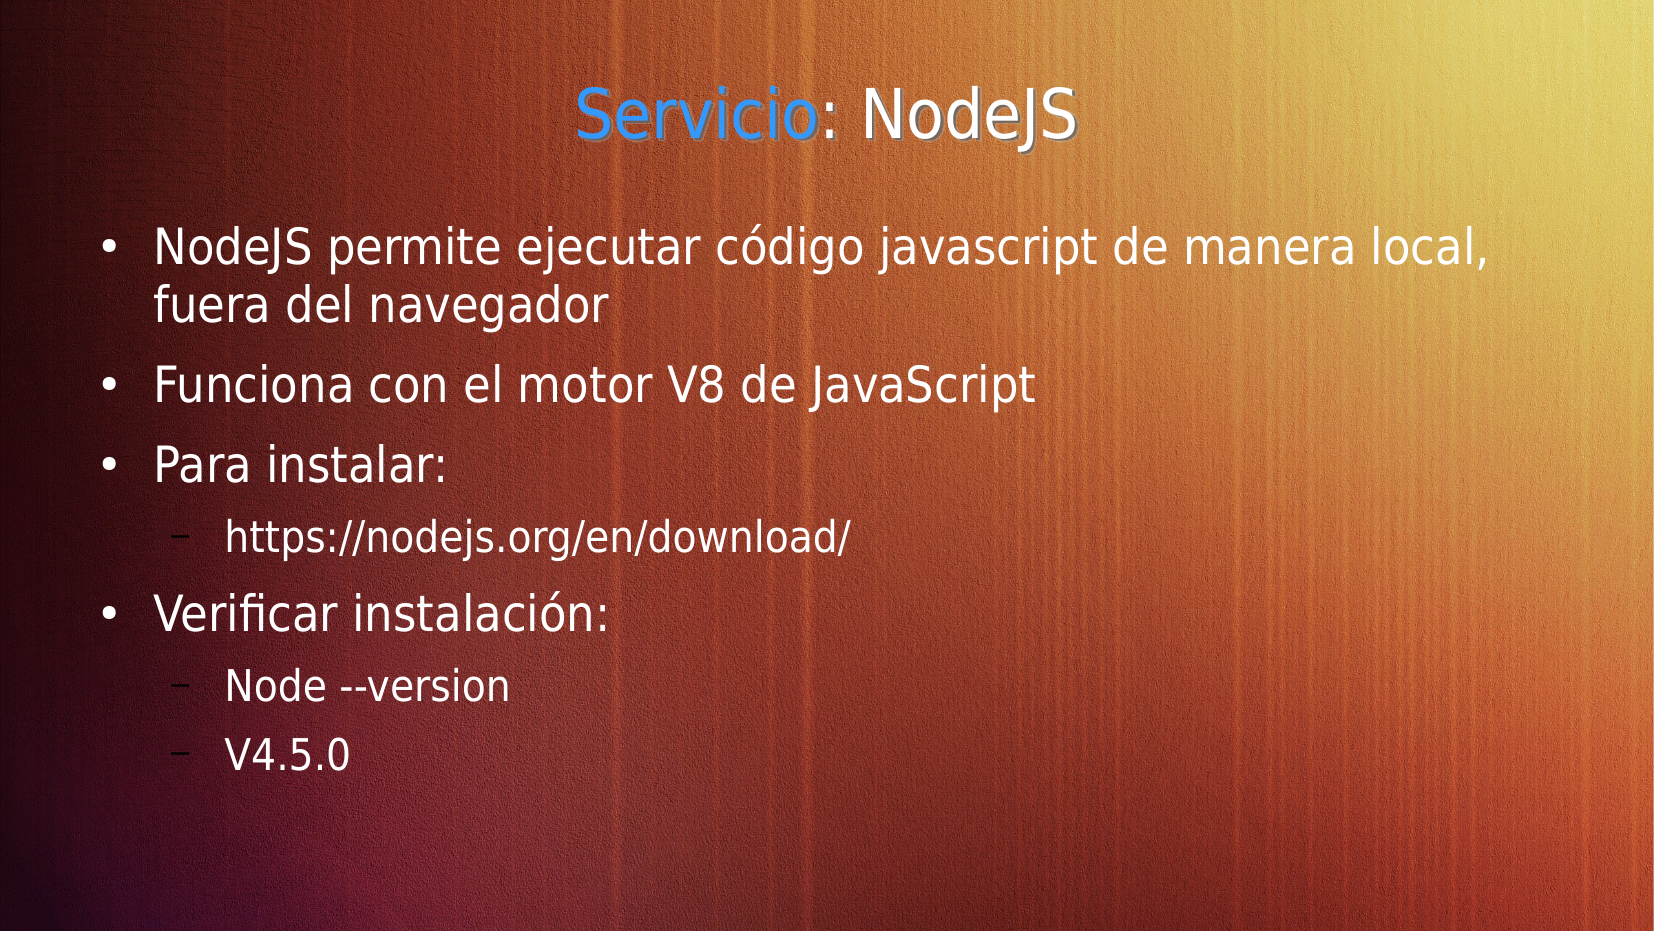

# Servicio: NodeJS
NodeJS permite ejecutar código javascript de manera local, fuera del navegador
Funciona con el motor V8 de JavaScript
Para instalar:
https://nodejs.org/en/download/
Verificar instalación:
Node --version
V4.5.0